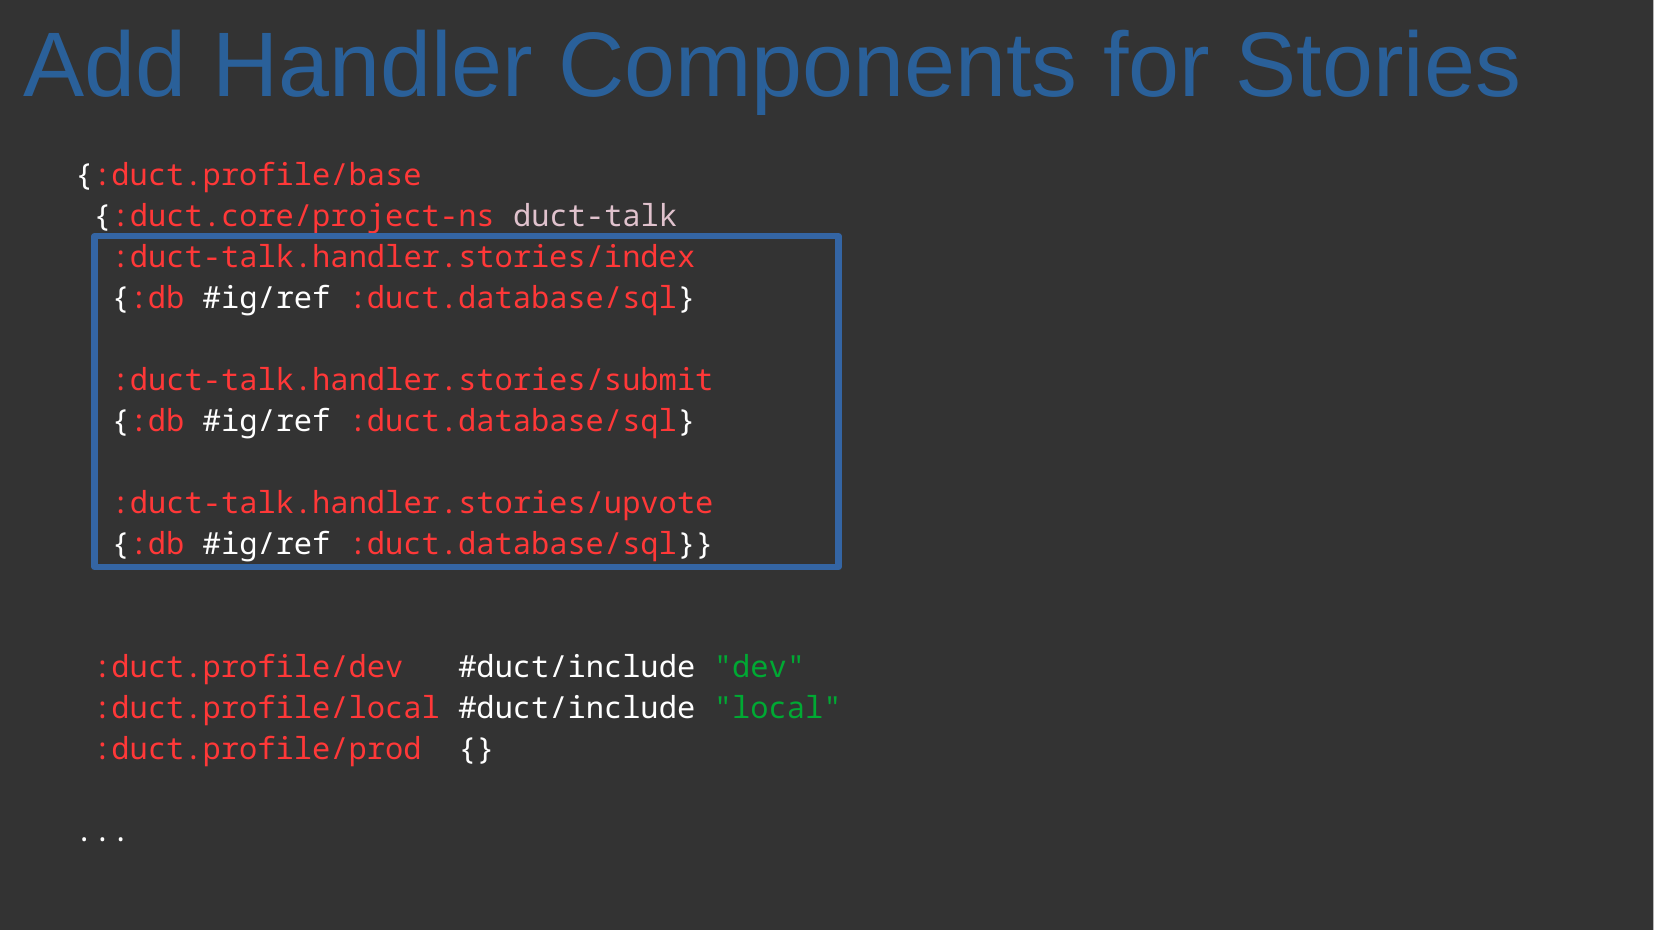

# Add Handler Components for Stories
{:duct.profile/base
 {:duct.core/project-ns duct-talk
 :duct-talk.handler.stories/index
 {:db #ig/ref :duct.database/sql}
 :duct-talk.handler.stories/submit
 {:db #ig/ref :duct.database/sql}
 :duct-talk.handler.stories/upvote
 {:db #ig/ref :duct.database/sql}}
 :duct.profile/dev #duct/include "dev"
 :duct.profile/local #duct/include "local"
 :duct.profile/prod {}
...